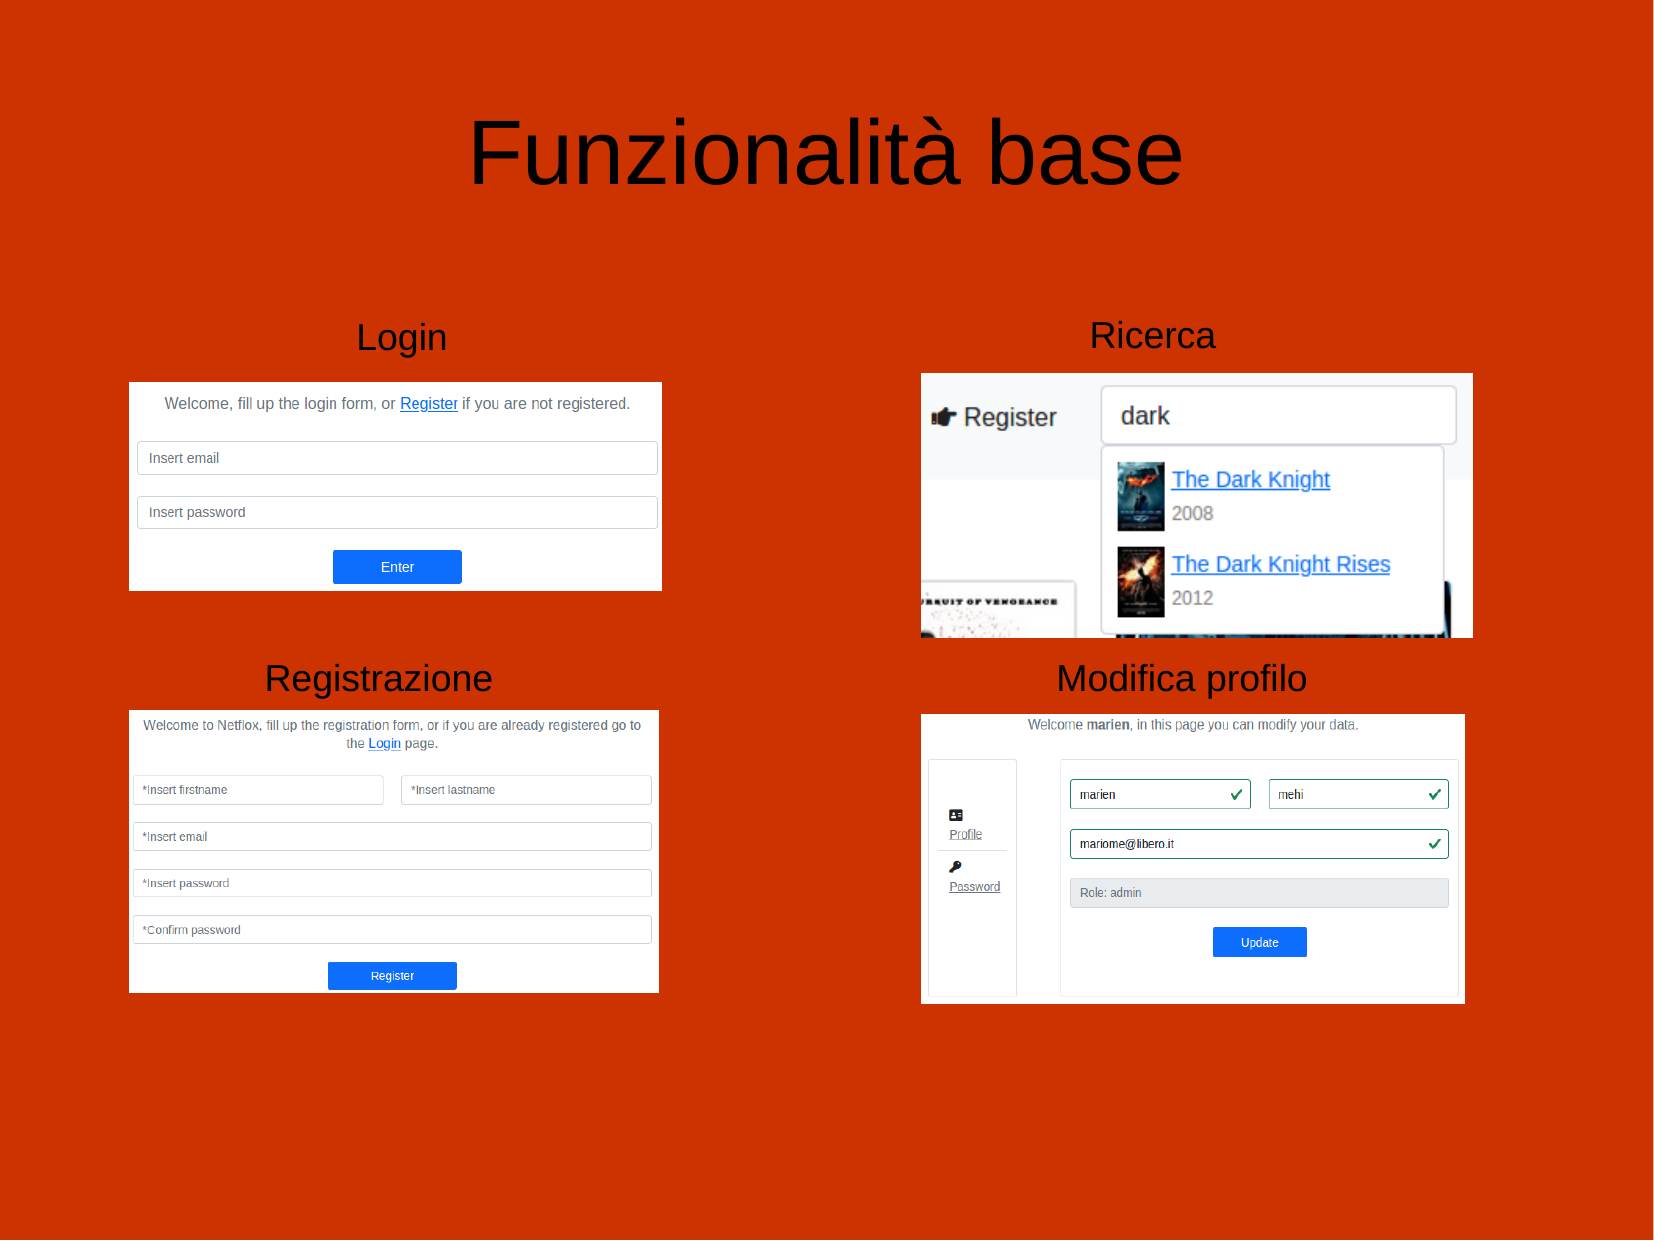

# Funzionalità base
Ricerca
Login
Registrazione
Modifica profilo